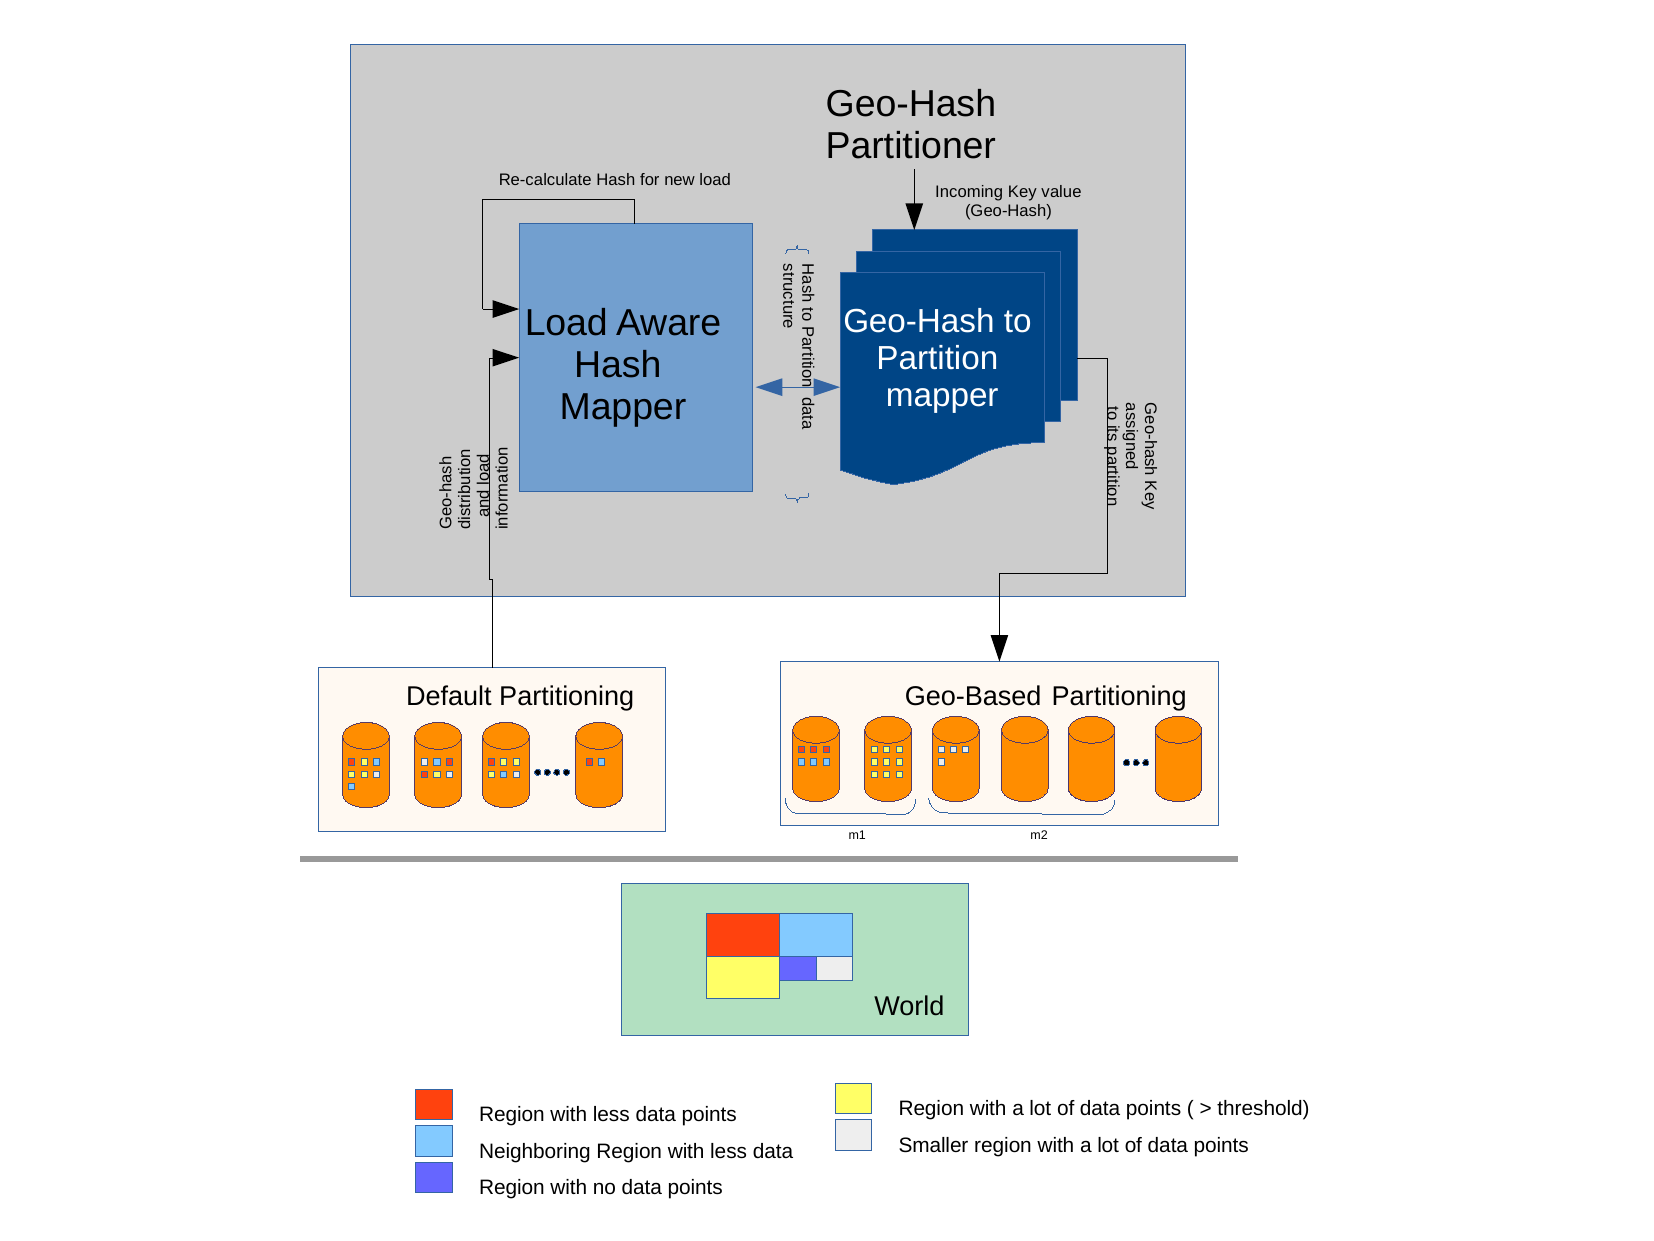

Geo-Hash Partitioner
# Arch1
Re-calculate Hash for new load
Incoming Key value
(Geo-Hash)
Geo-Hash to
Partition
mapper
Hash to Partition data structure
Load Aware
Hash
Mapper
Geo-hash distribution
and load information
Geo-hash Key assigned
to its partition
Geo-Based Partitioning
Default Partitioning
m2
m1
World
Region with a lot of data points ( > threshold)
Region with less data points
Smaller region with a lot of data points
Neighboring Region with less data
Region with no data points